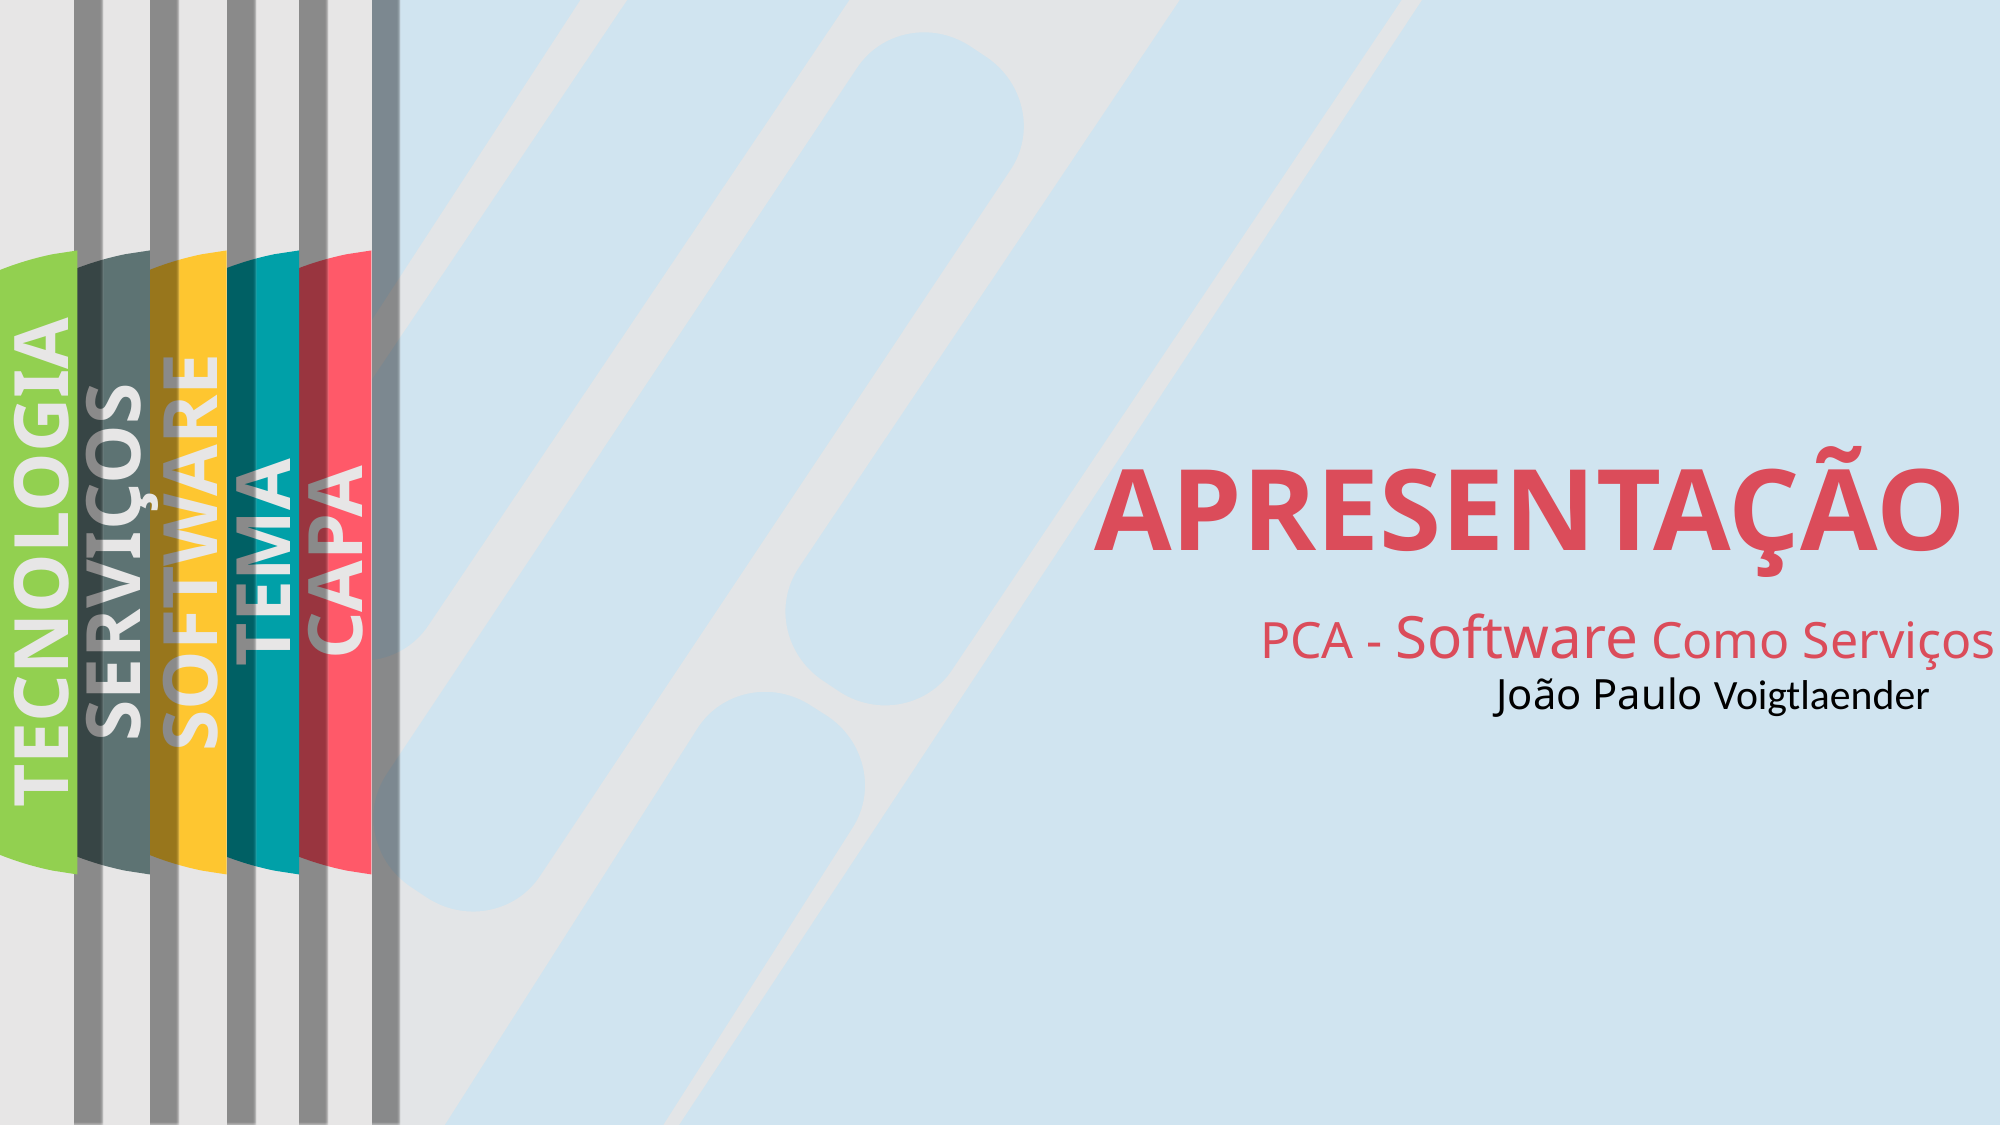

TECNOLOGIA
SERVIÇOS
SOFTWARE
TEMA
CAPA
APRESENTAÇÃO
PCA - Software Como Serviços
João Paulo Voigtlaender